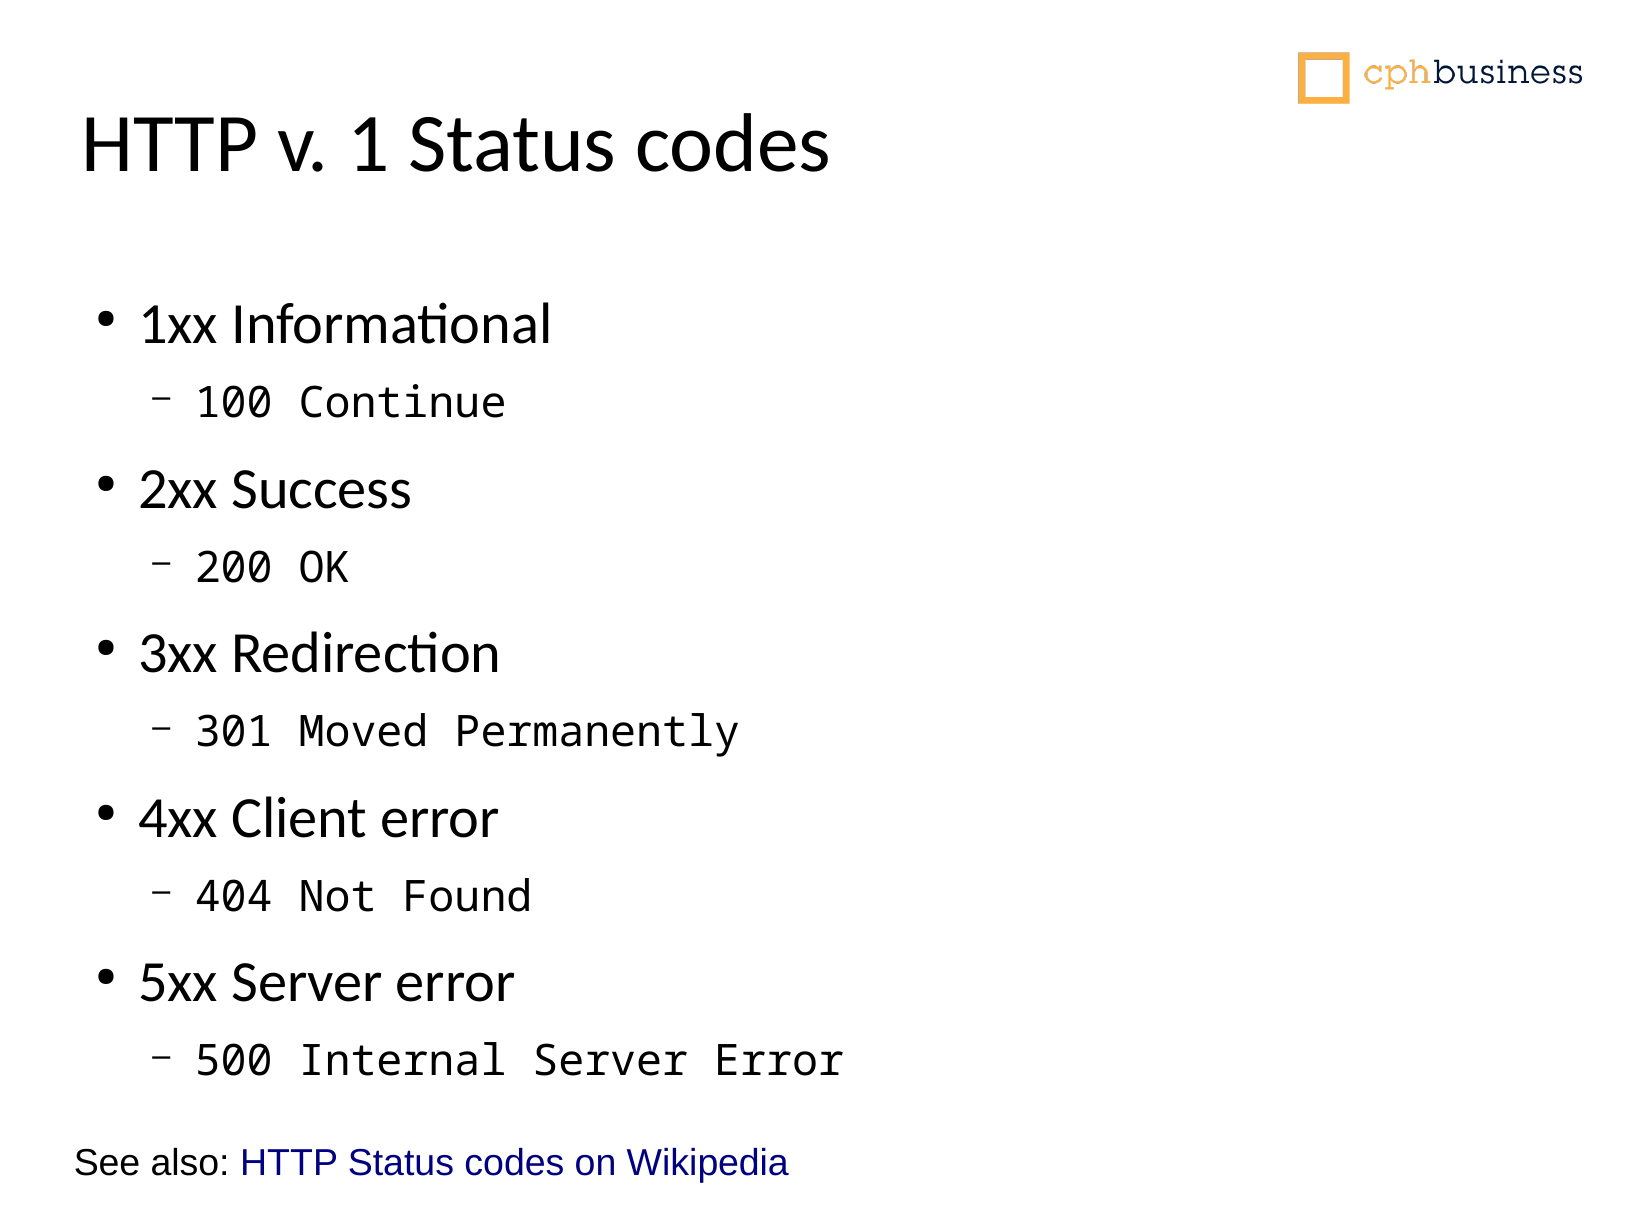

HTTP v. 1 Status codes
# 1xx Informational
100 Continue
2xx Success
200 OK
3xx Redirection
301 Moved Permanently
4xx Client error
404 Not Found
5xx Server error
500 Internal Server Error
See also: HTTP Status codes on Wikipedia